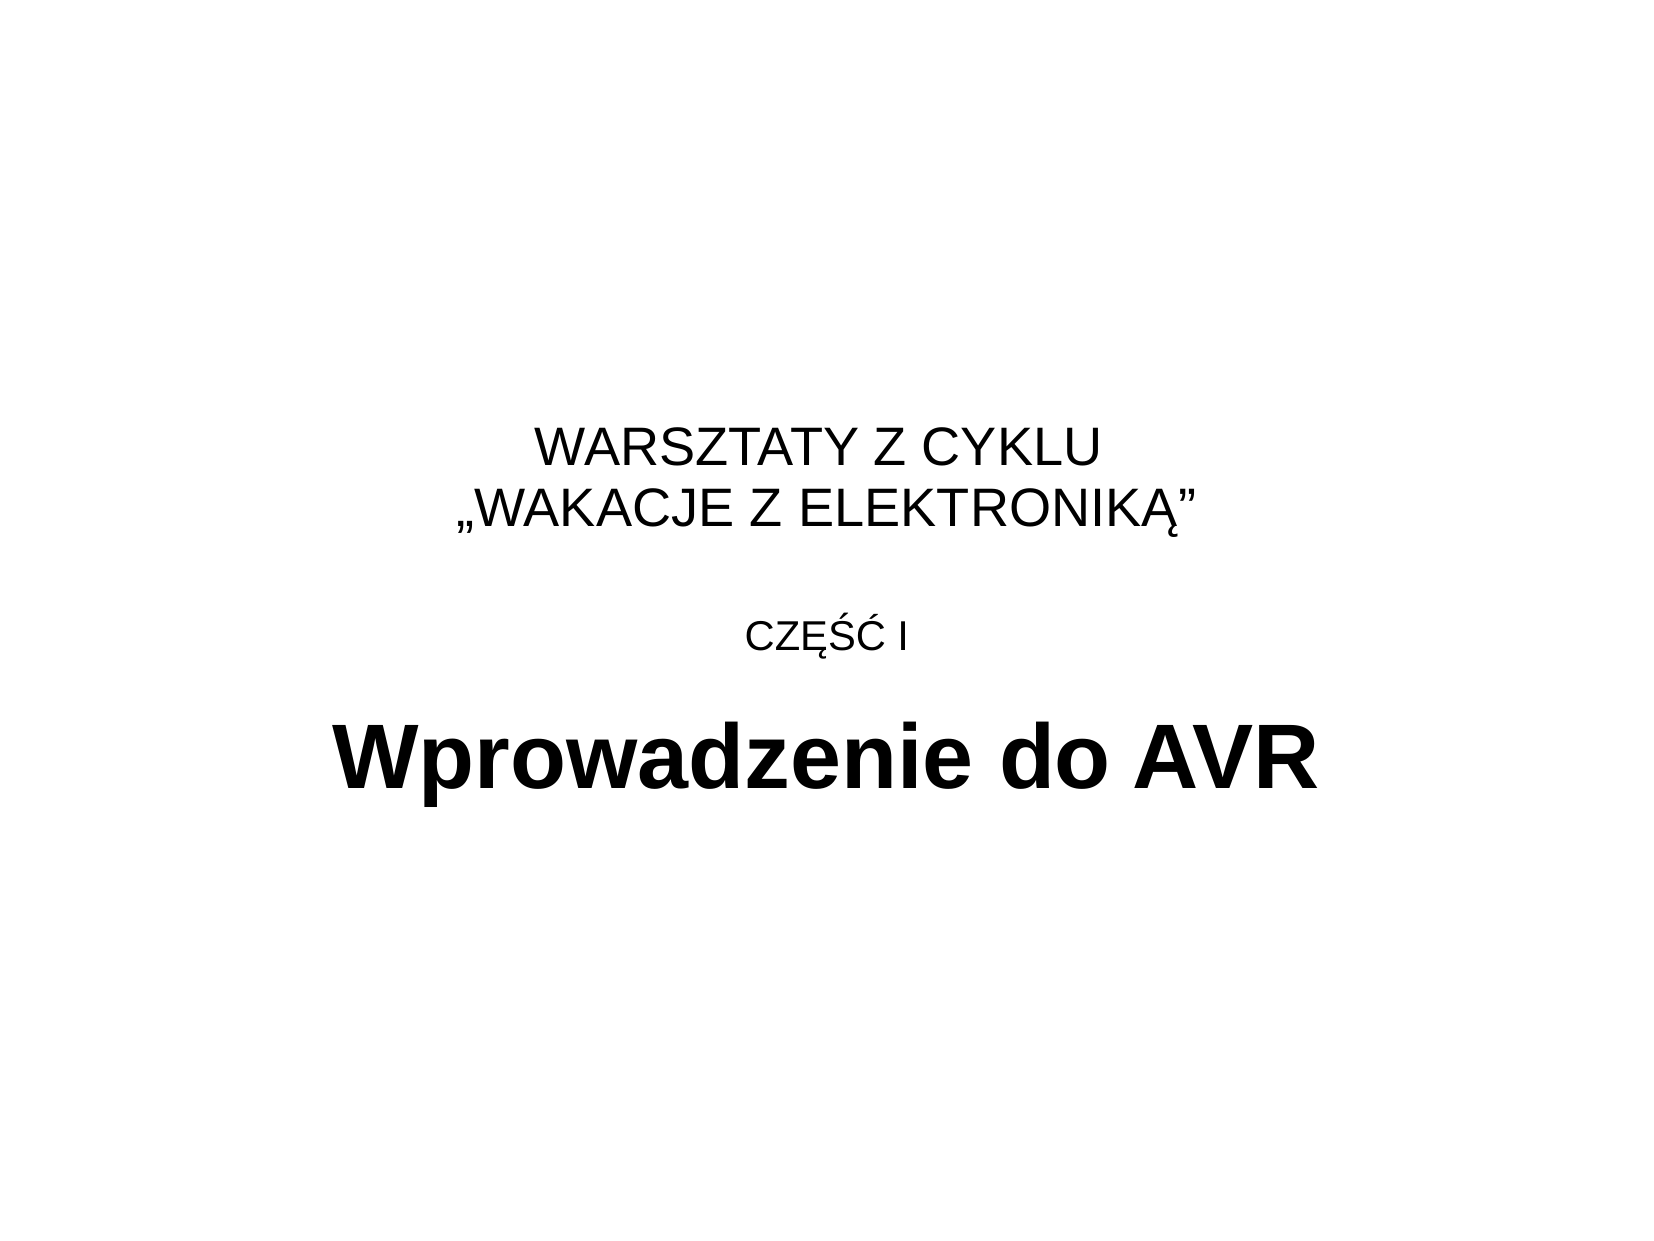

#
WARSZTATY Z CYKLU
„WAKACJE Z ELEKTRONIKĄ”
CZĘŚĆ I
Wprowadzenie do AVR